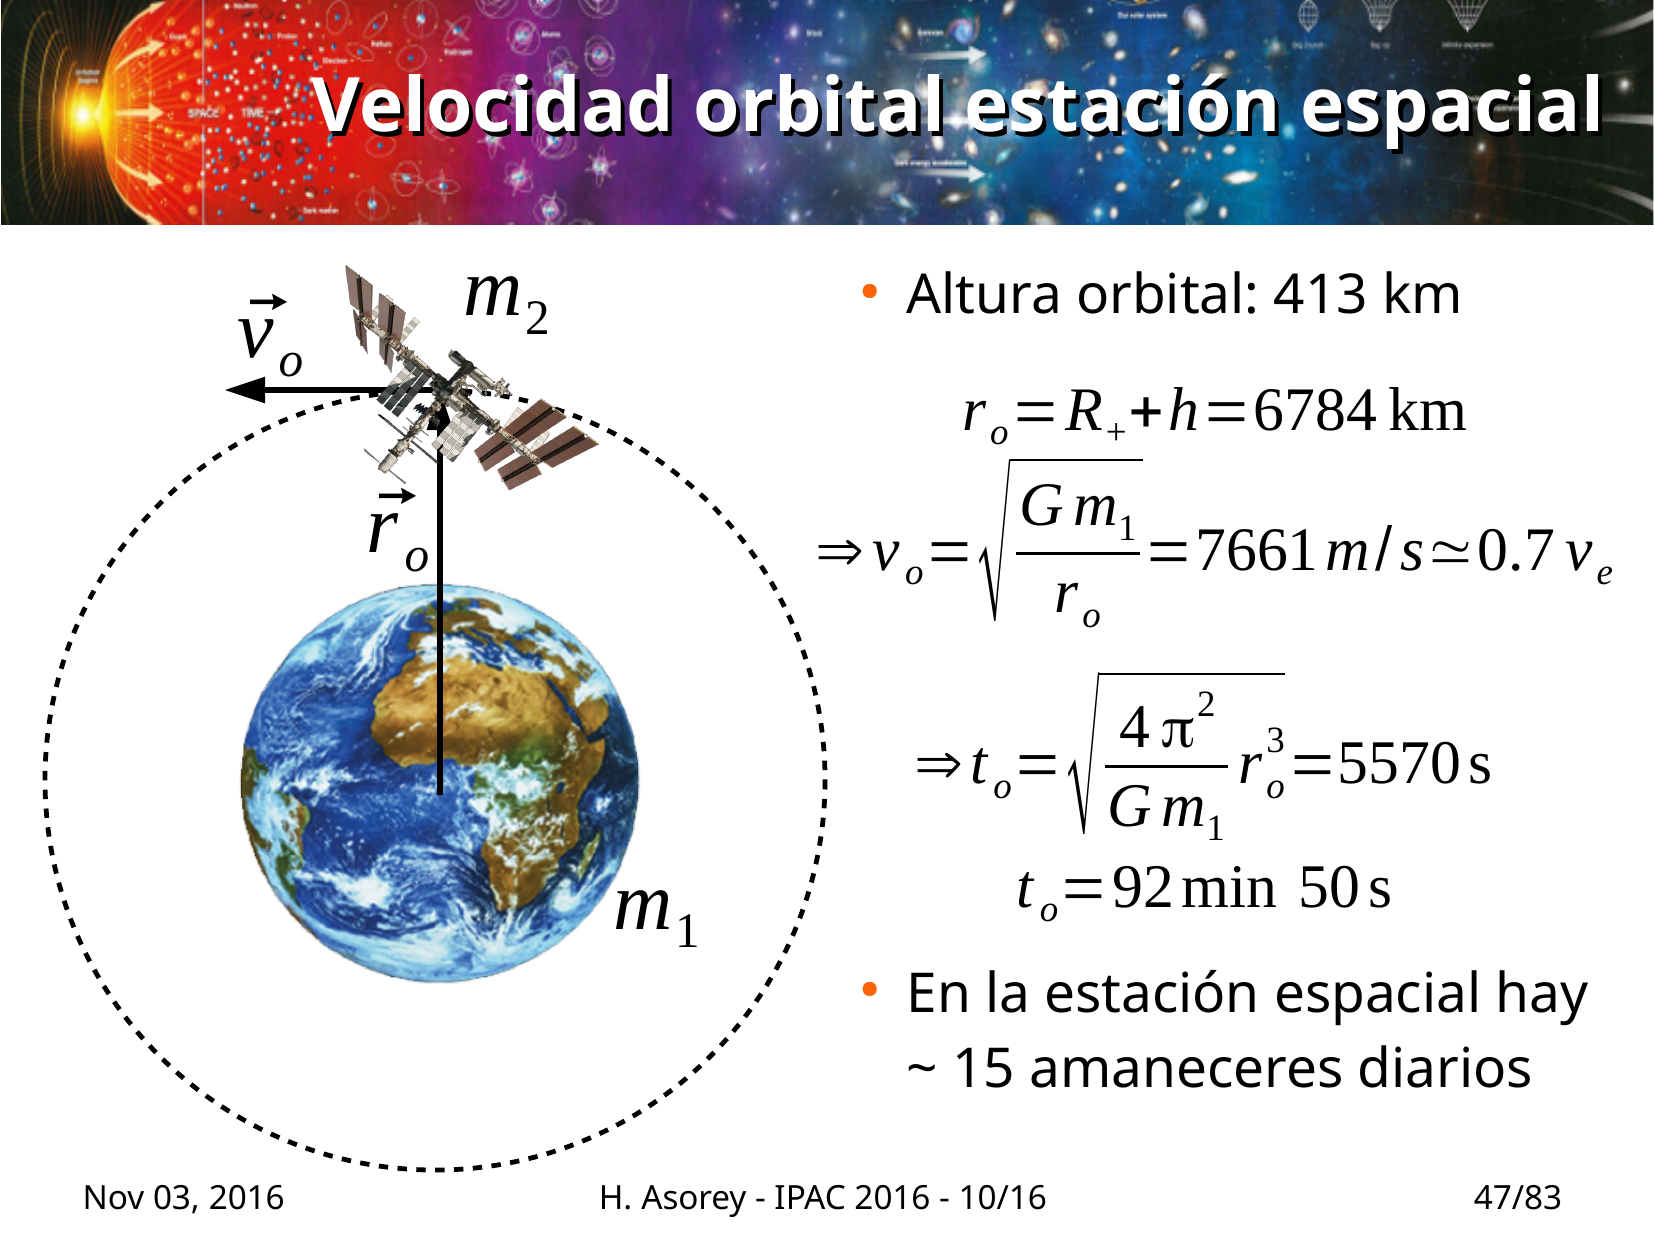

# Velocidad orbital estación espacial
Altura orbital: 413 km
En la estación espacial hay ~ 15 amaneceres diarios
Nov 03, 2016
H. Asorey - IPAC 2016 - 10/16
47